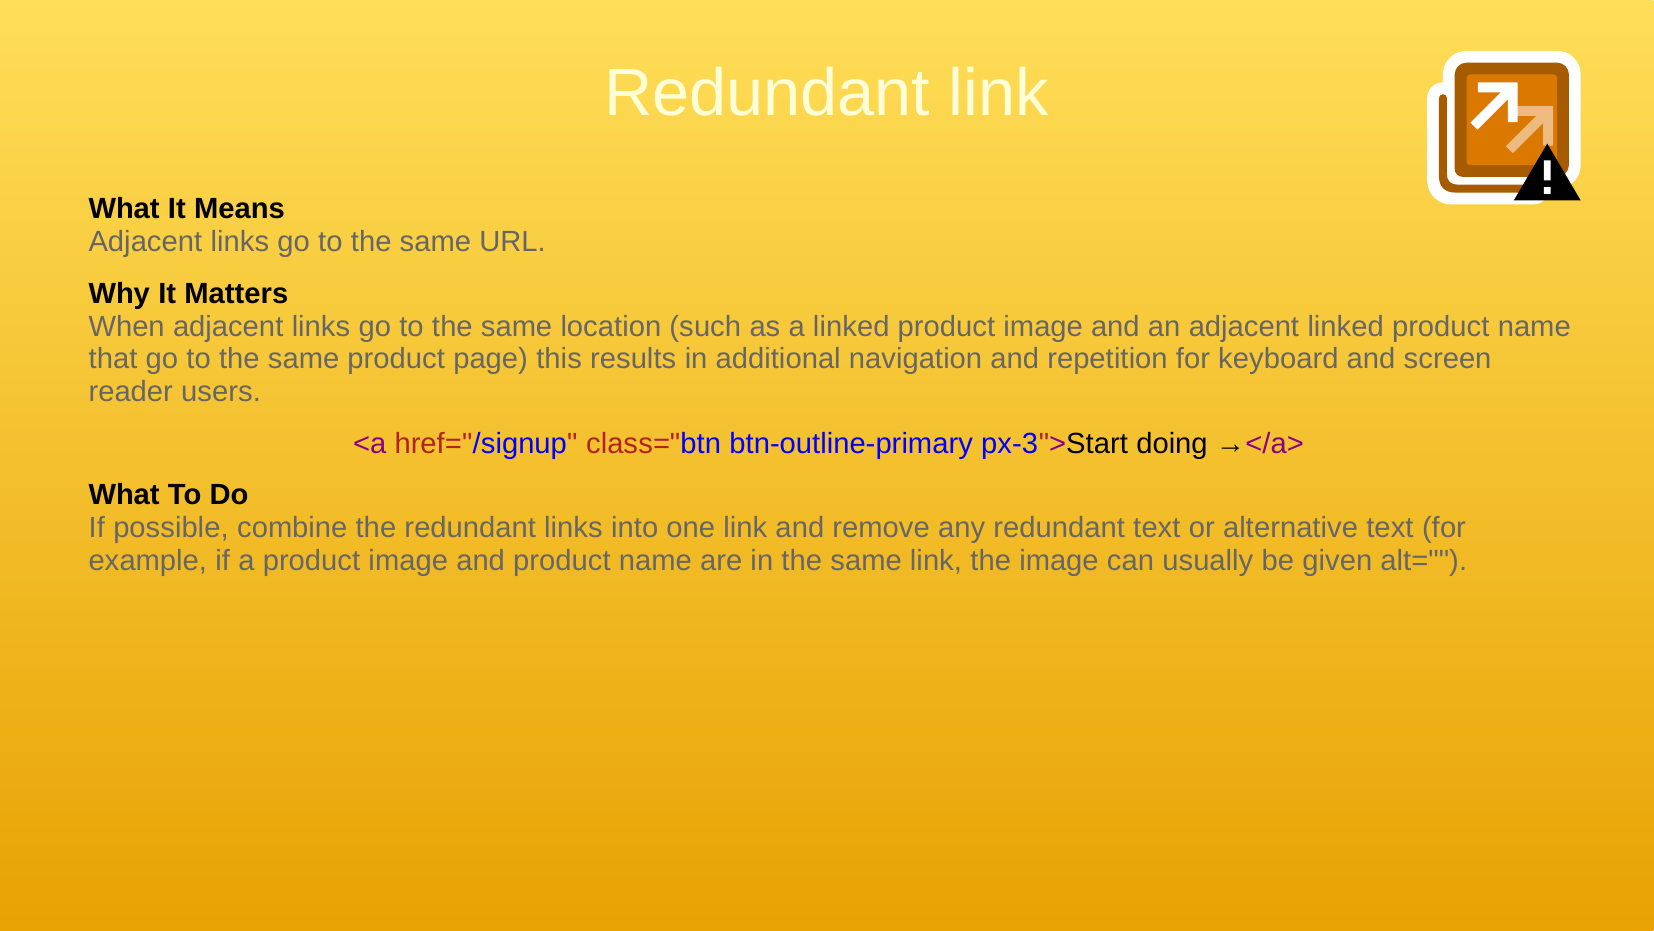

# Redundant link
What It Means
Adjacent links go to the same URL.
Why It Matters
When adjacent links go to the same location (such as a linked product image and an adjacent linked product name that go to the same product page) this results in additional navigation and repetition for keyboard and screen reader users.
<a href="/signup" class="btn btn-outline-primary px-3">Start doing →</a>
What To Do
If possible, combine the redundant links into one link and remove any redundant text or alternative text (for example, if a product image and product name are in the same link, the image can usually be given alt="").